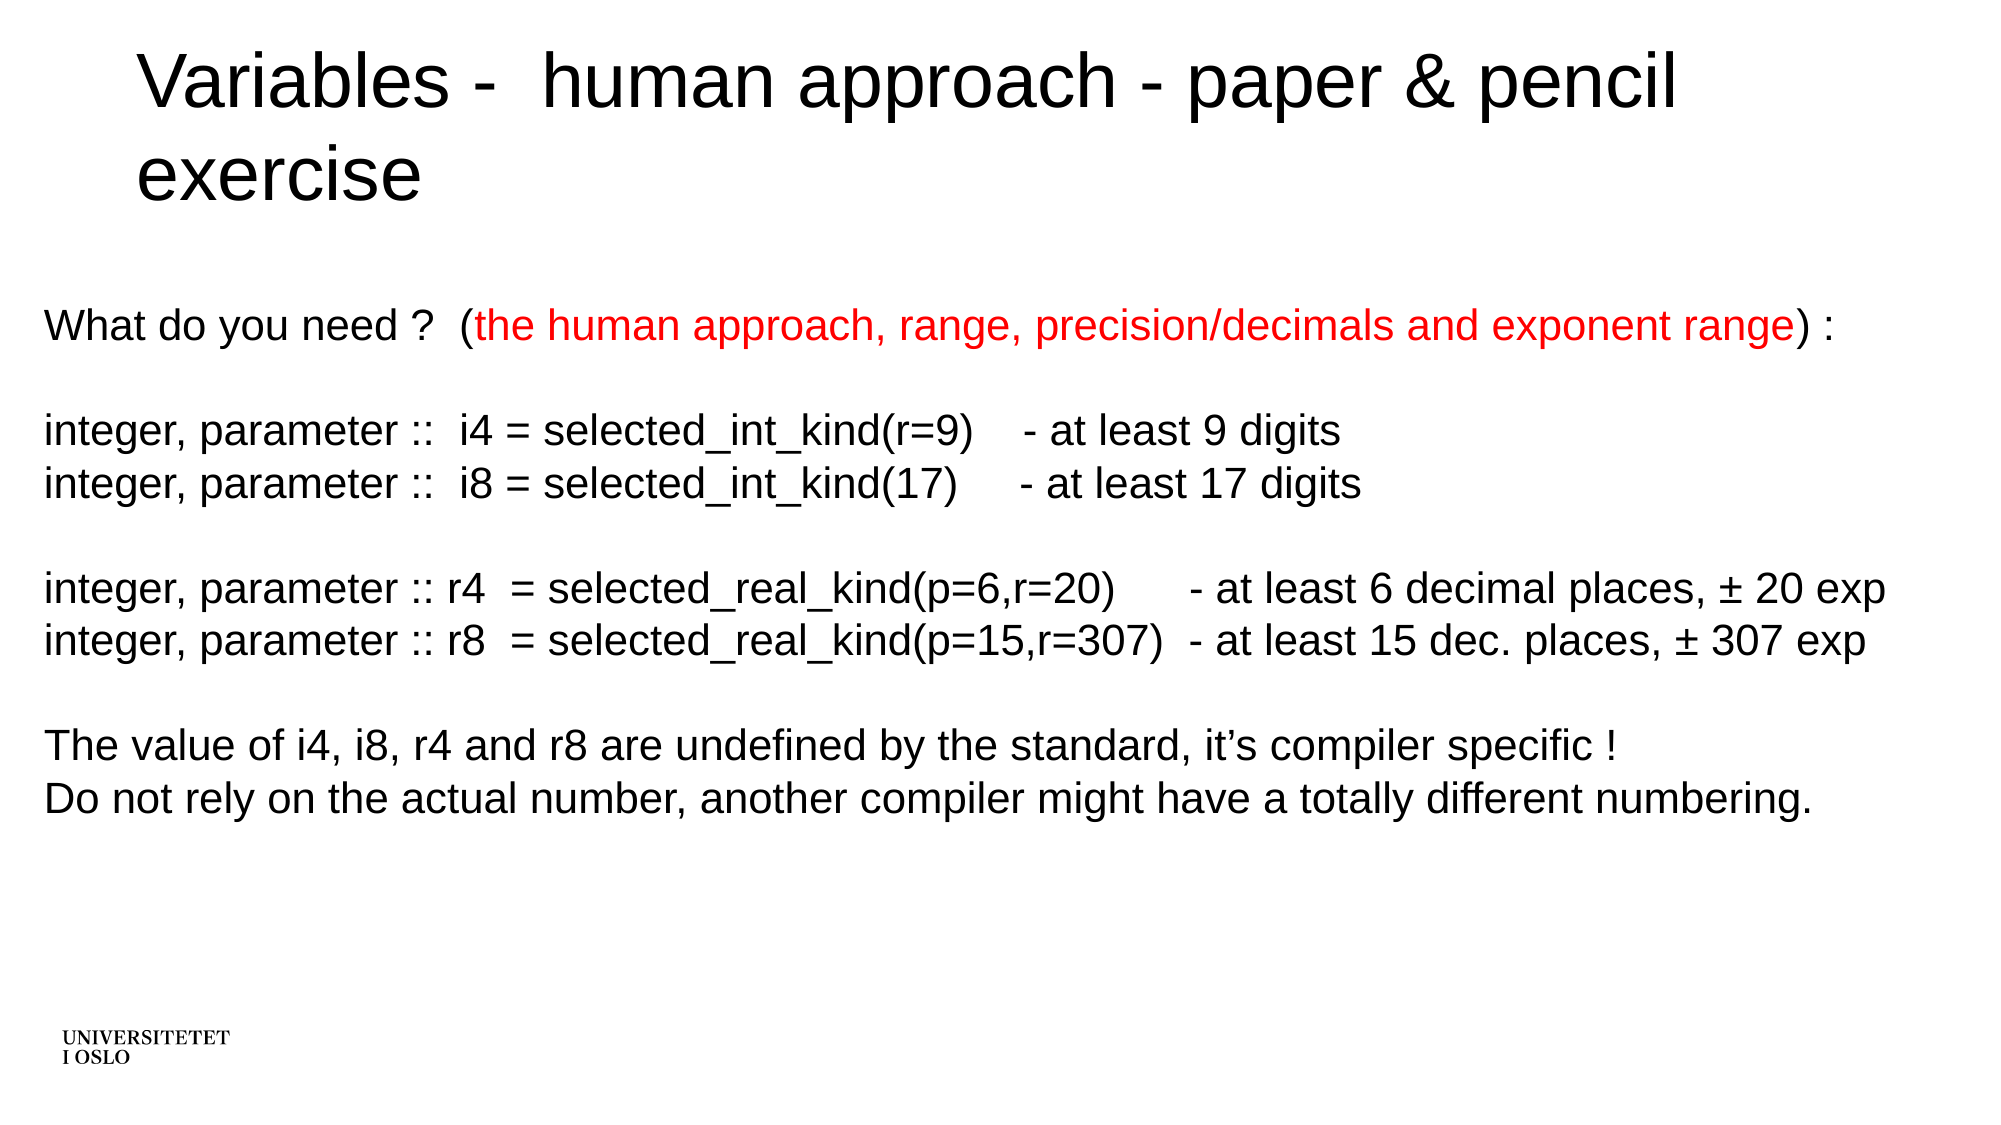

# Variables -  human approach - paper & pencil exercise
What do you need ? (the human approach, range, precision/decimals and exponent range) :
integer, parameter :: i4 = selected_int_kind(r=9) - at least 9 digits
integer, parameter :: i8 = selected_int_kind(17) - at least 17 digits
integer, parameter :: r4 = selected_real_kind(p=6,r=20) - at least 6 decimal places, ± 20 exp
integer, parameter :: r8 = selected_real_kind(p=15,r=307) - at least 15 dec. places, ± 307 exp
The value of i4, i8, r4 and r8 are undefined by the standard, it’s compiler specific !
Do not rely on the actual number, another compiler might have a totally different numbering.